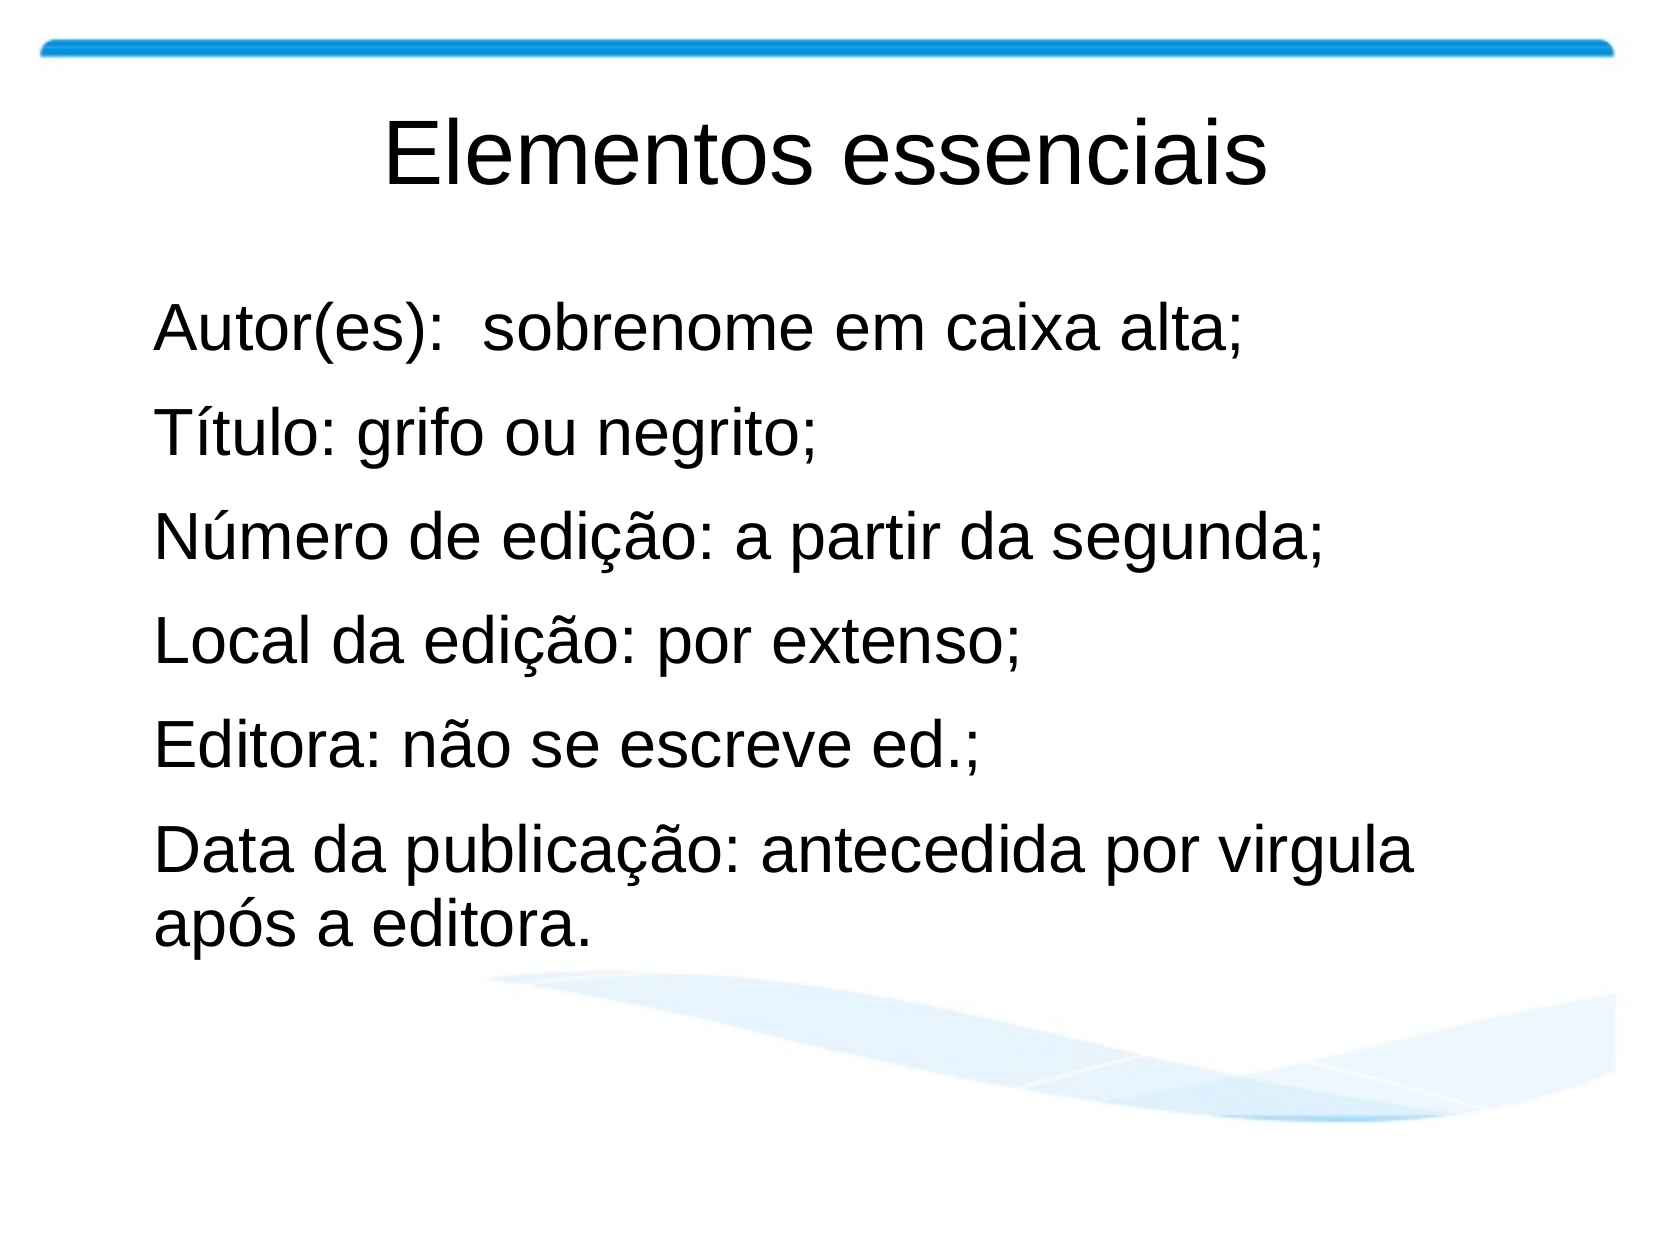

# Elementos essenciais
Autor(es): sobrenome em caixa alta;
Título: grifo ou negrito;
Número de edição: a partir da segunda;
Local da edição: por extenso;
Editora: não se escreve ed.;
Data da publicação: antecedida por virgula após a editora.